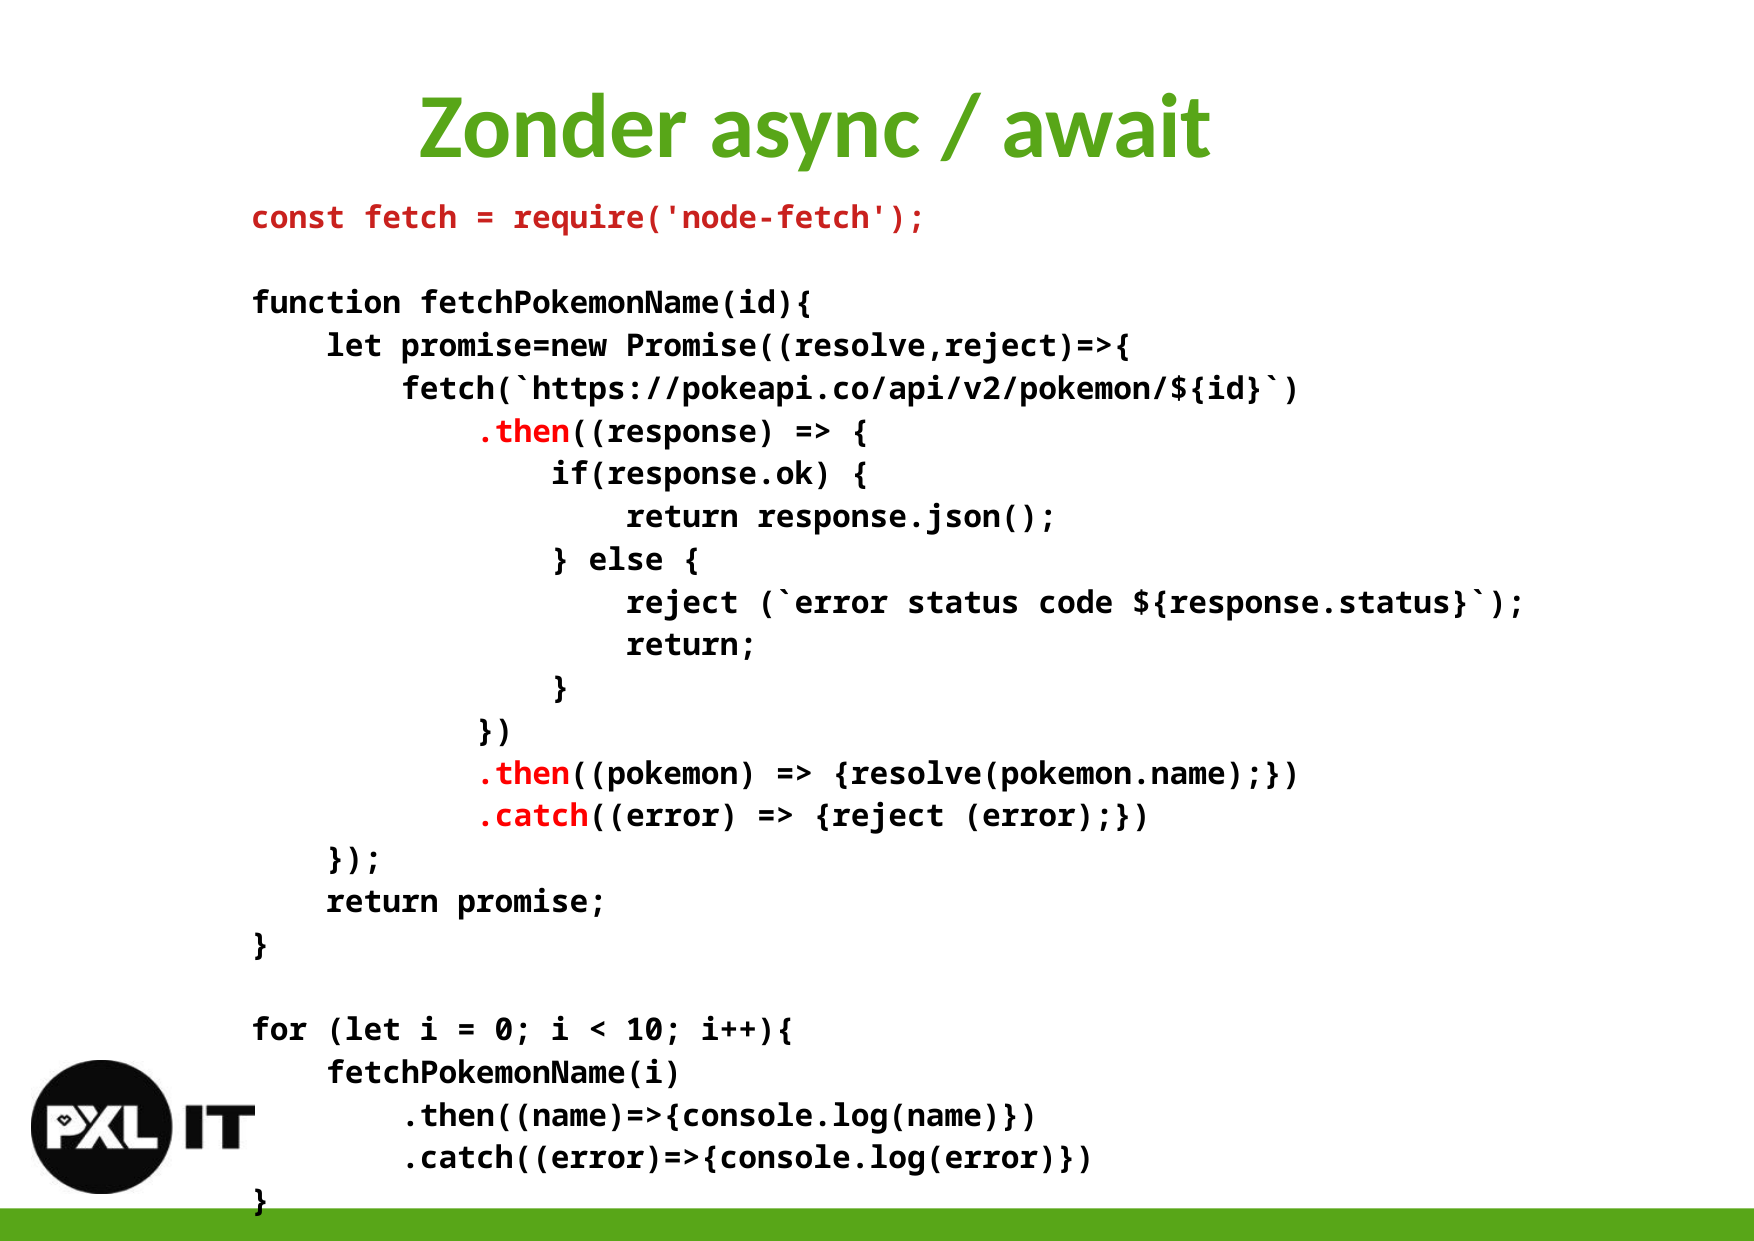

Zonder async / await
const fetch = require('node-fetch');
function fetchPokemonName(id){
 let promise=new Promise((resolve,reject)=>{
 fetch(`https://pokeapi.co/api/v2/pokemon/${id}`)
 .then((response) => {
 if(response.ok) {
 return response.json();
 } else {
 reject (`error status code ${response.status}`);
 return;
 }
 })
 .then((pokemon) => {resolve(pokemon.name);})
 .catch((error) => {reject (error);})
 });
 return promise;
}
for (let i = 0; i < 10; i++){
 fetchPokemonName(i)
 .then((name)=>{console.log(name)})
 .catch((error)=>{console.log(error)})
}